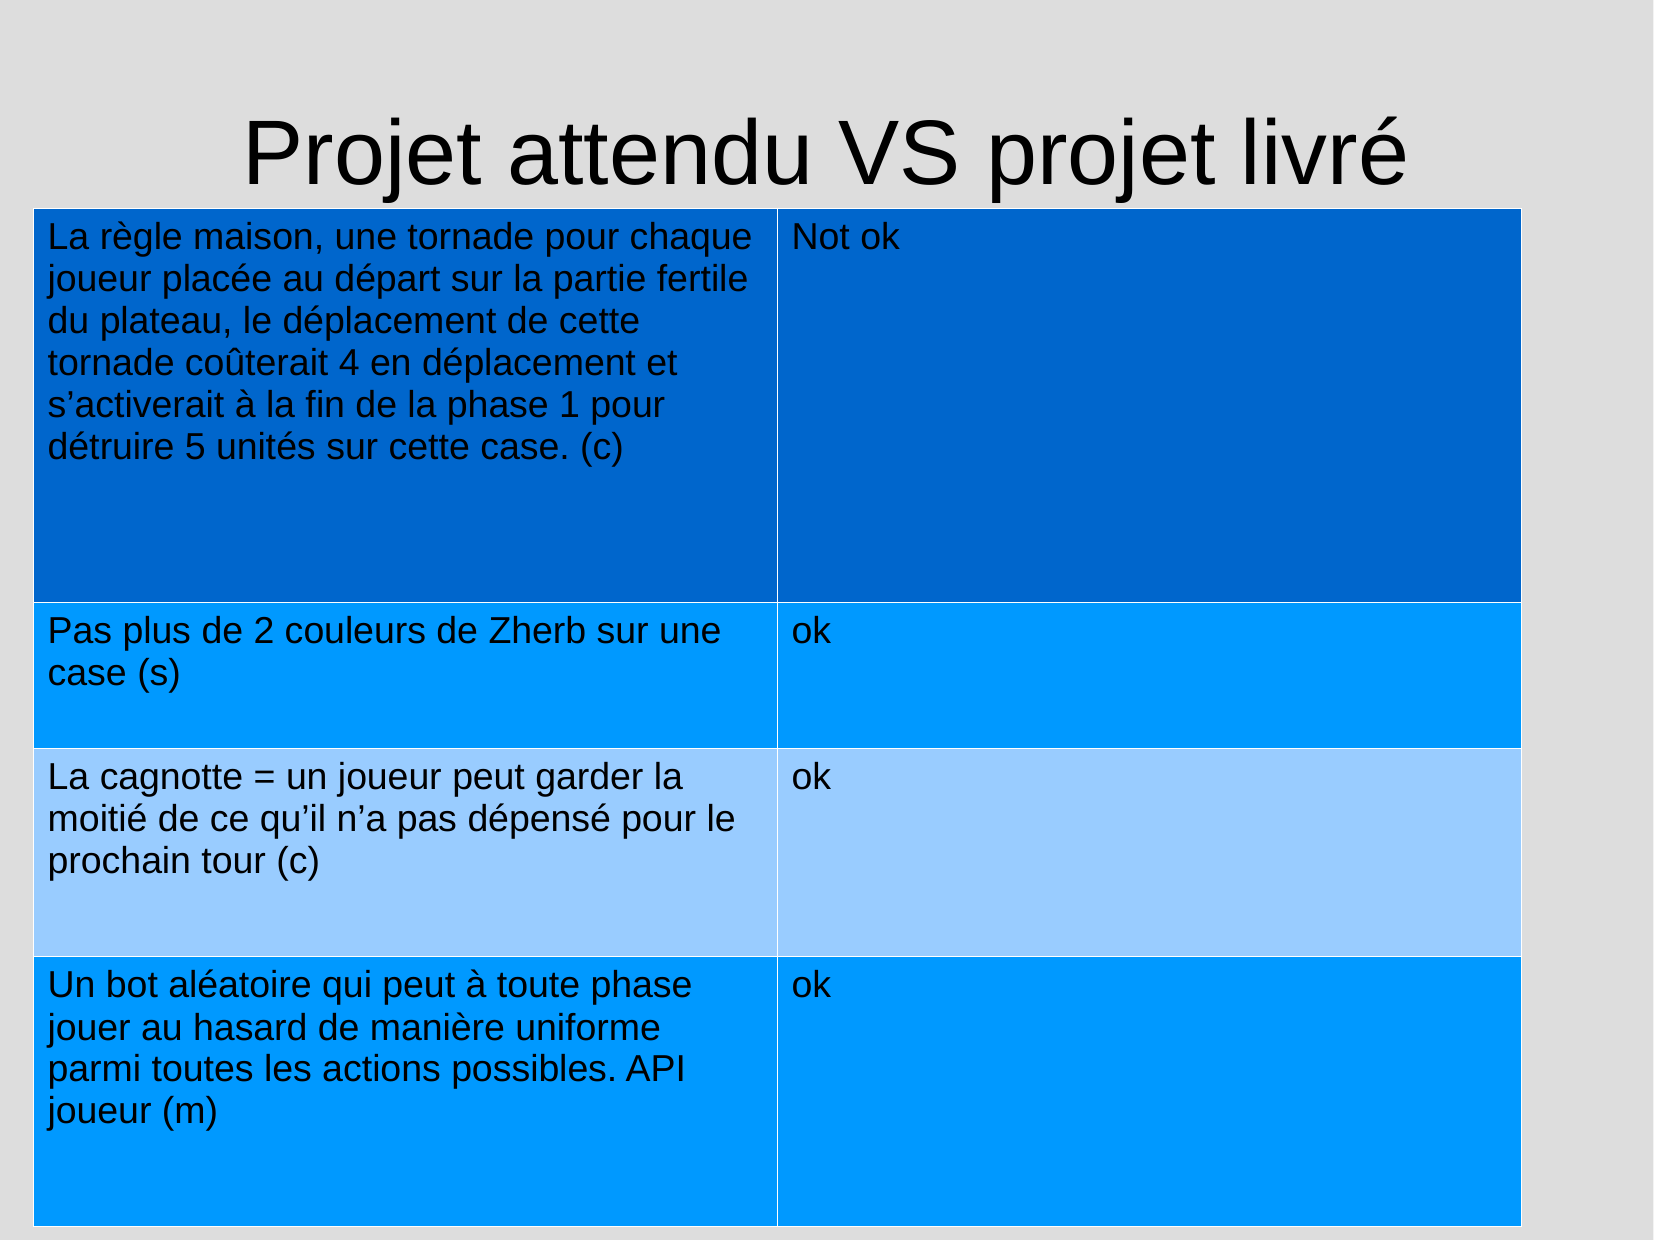

# Projet attendu VS projet livré
| La règle maison, une tornade pour chaque joueur placée au départ sur la partie fertile du plateau, le déplacement de cette tornade coûterait 4 en déplacement et s’activerait à la fin de la phase 1 pour détruire 5 unités sur cette case. (c) | Not ok |
| --- | --- |
| Pas plus de 2 couleurs de Zherb sur une case (s) | ok |
| La cagnotte = un joueur peut garder la moitié de ce qu’il n’a pas dépensé pour le prochain tour (c) | ok |
| Un bot aléatoire qui peut à toute phase jouer au hasard de manière uniforme parmi toutes les actions possibles. API joueur (m) | ok |